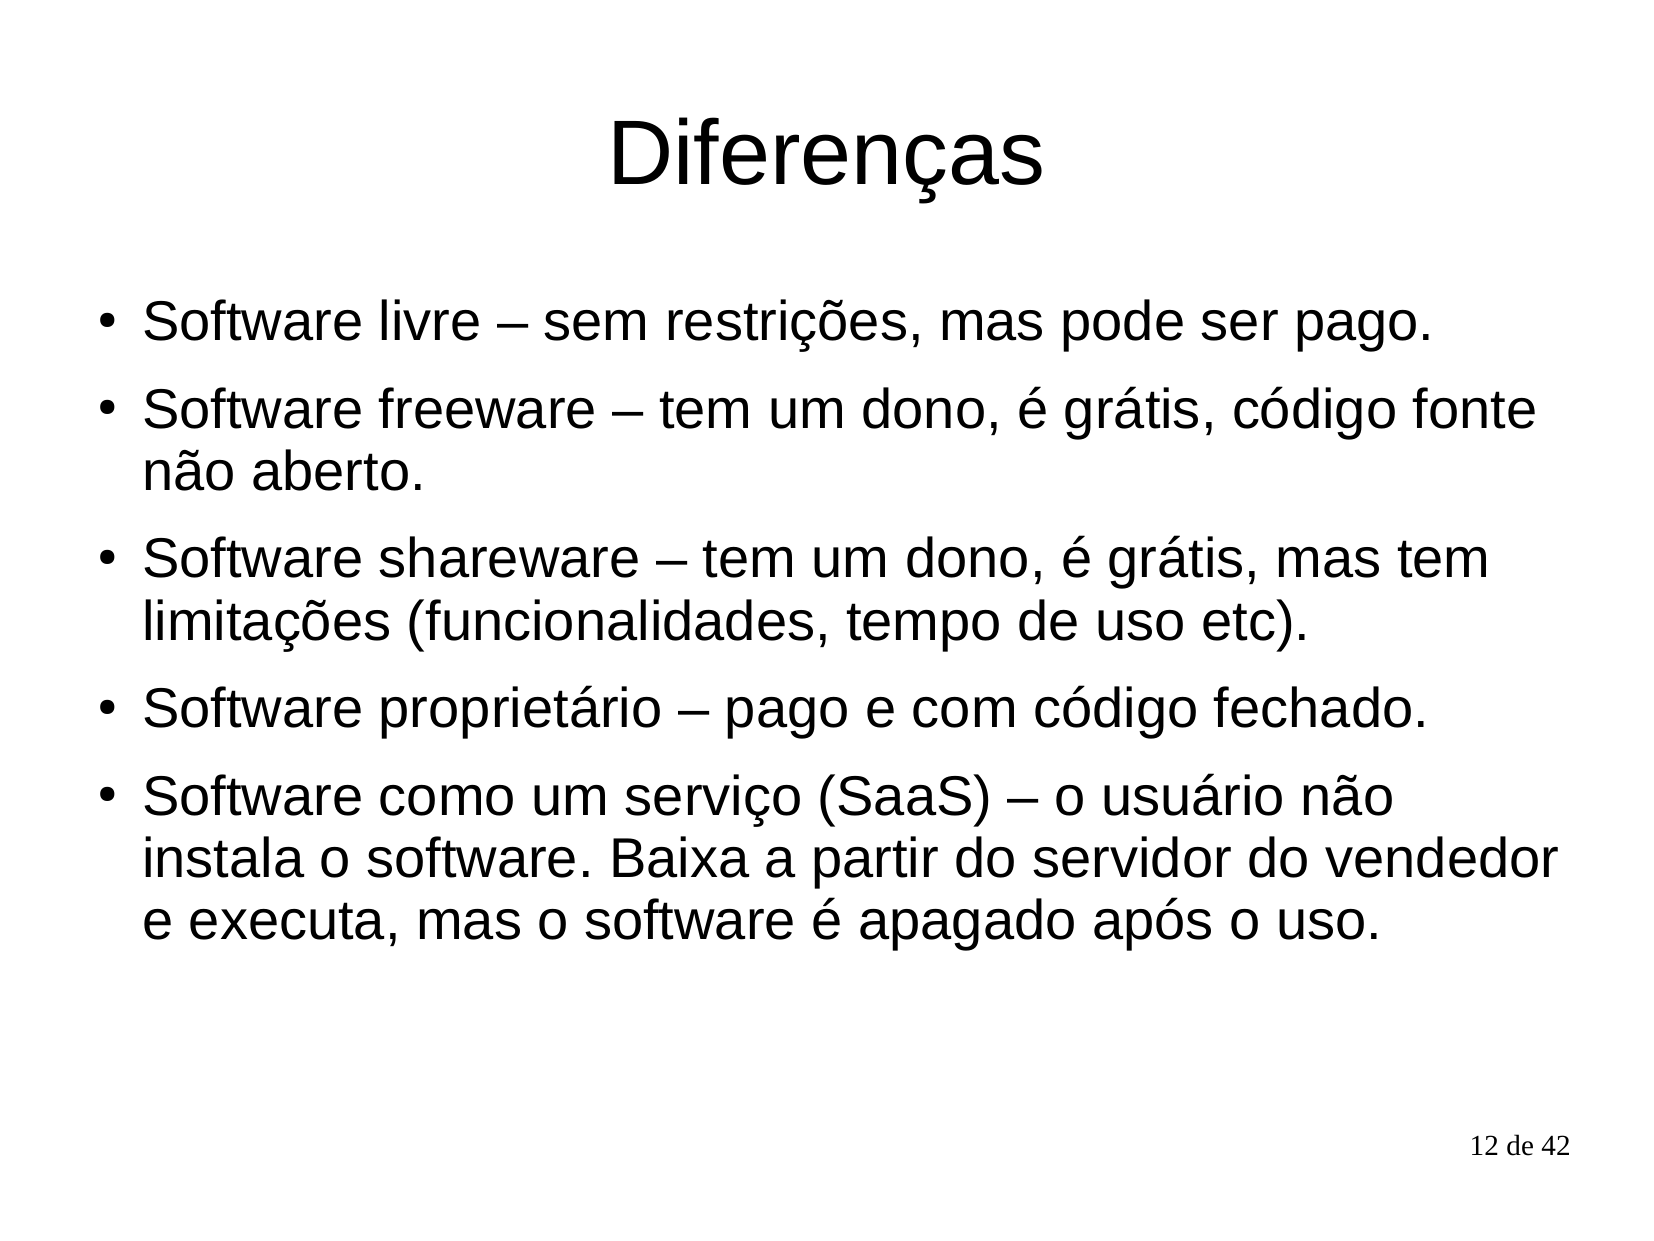

# Diferenças
Software livre – sem restrições, mas pode ser pago.
Software freeware – tem um dono, é grátis, código fonte não aberto.
Software shareware – tem um dono, é grátis, mas tem limitações (funcionalidades, tempo de uso etc).
Software proprietário – pago e com código fechado.
Software como um serviço (SaaS) – o usuário não instala o software. Baixa a partir do servidor do vendedor e executa, mas o software é apagado após o uso.
12